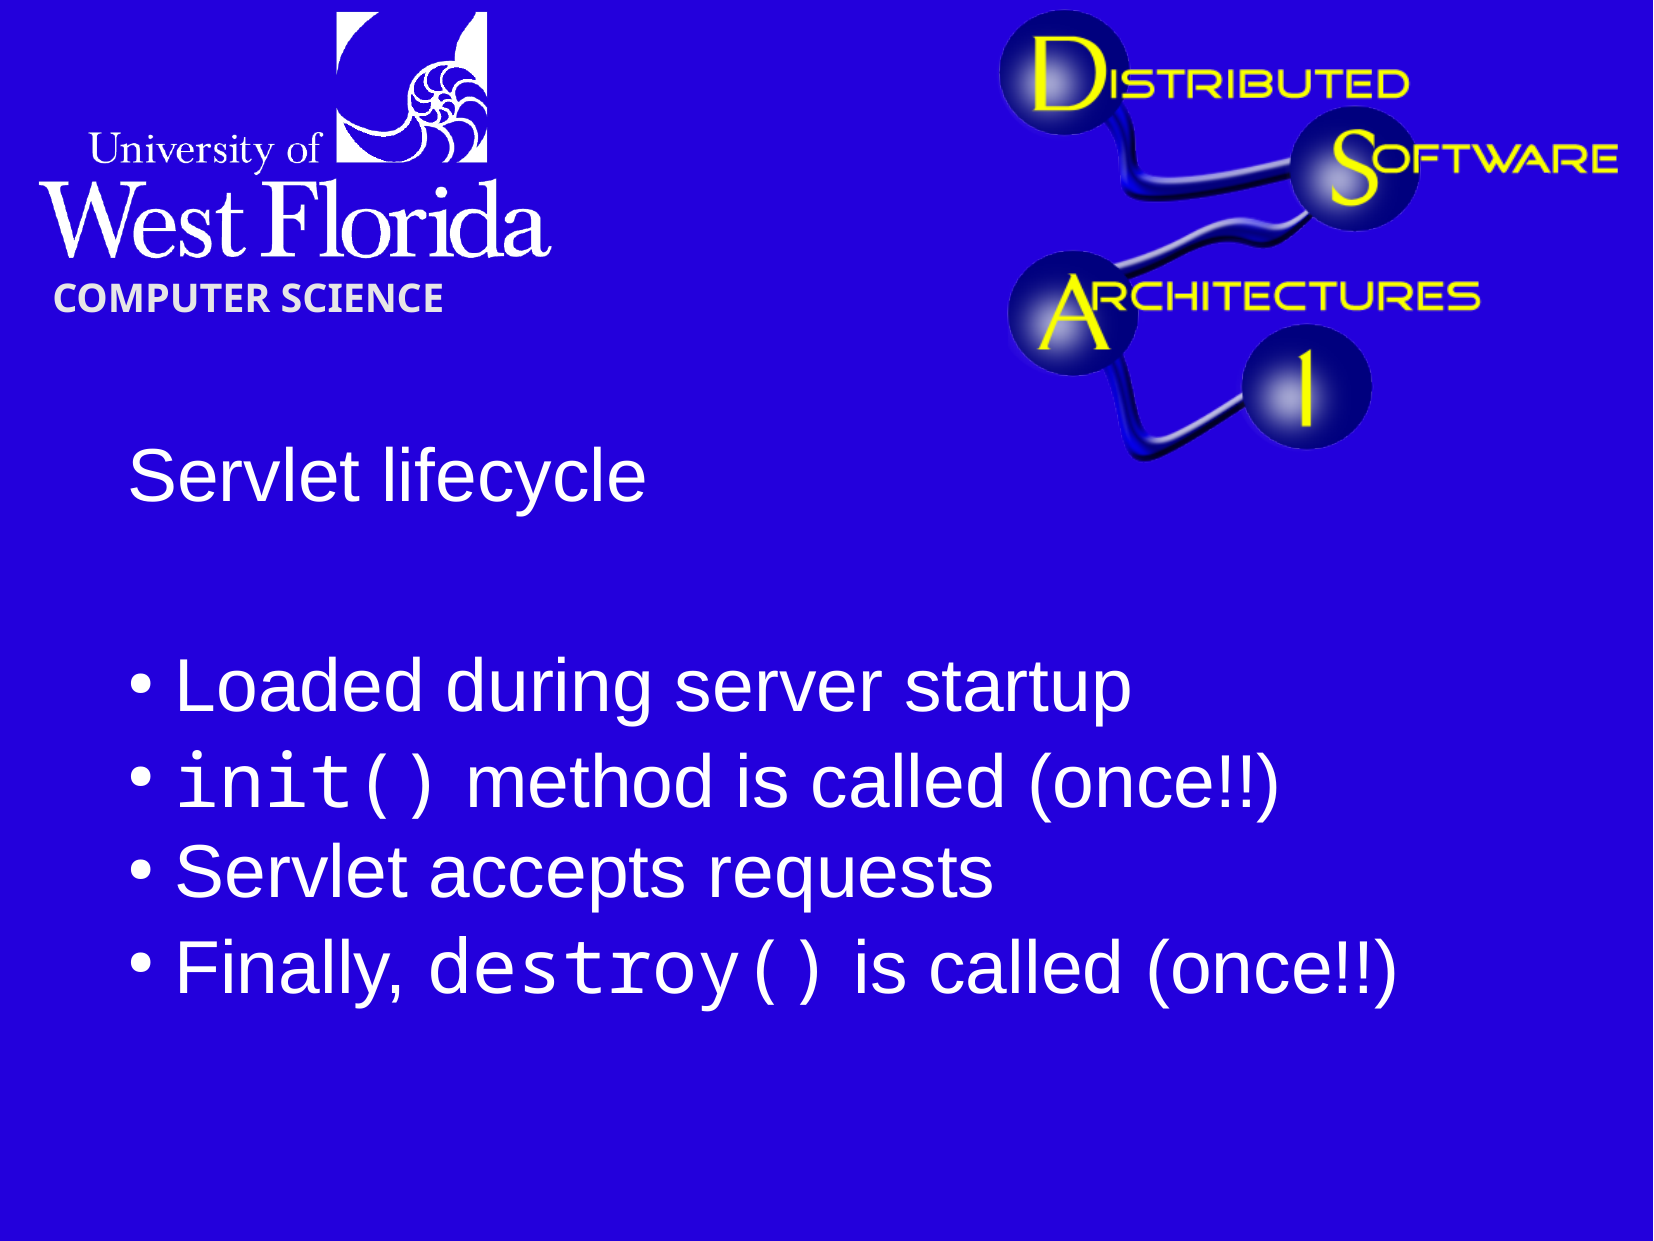

COMPUTER SCIENCE
Servlet lifecycle
 Loaded during server startup
 init() method is called (once!!)
 Servlet accepts requests
 Finally, destroy() is called (once!!)